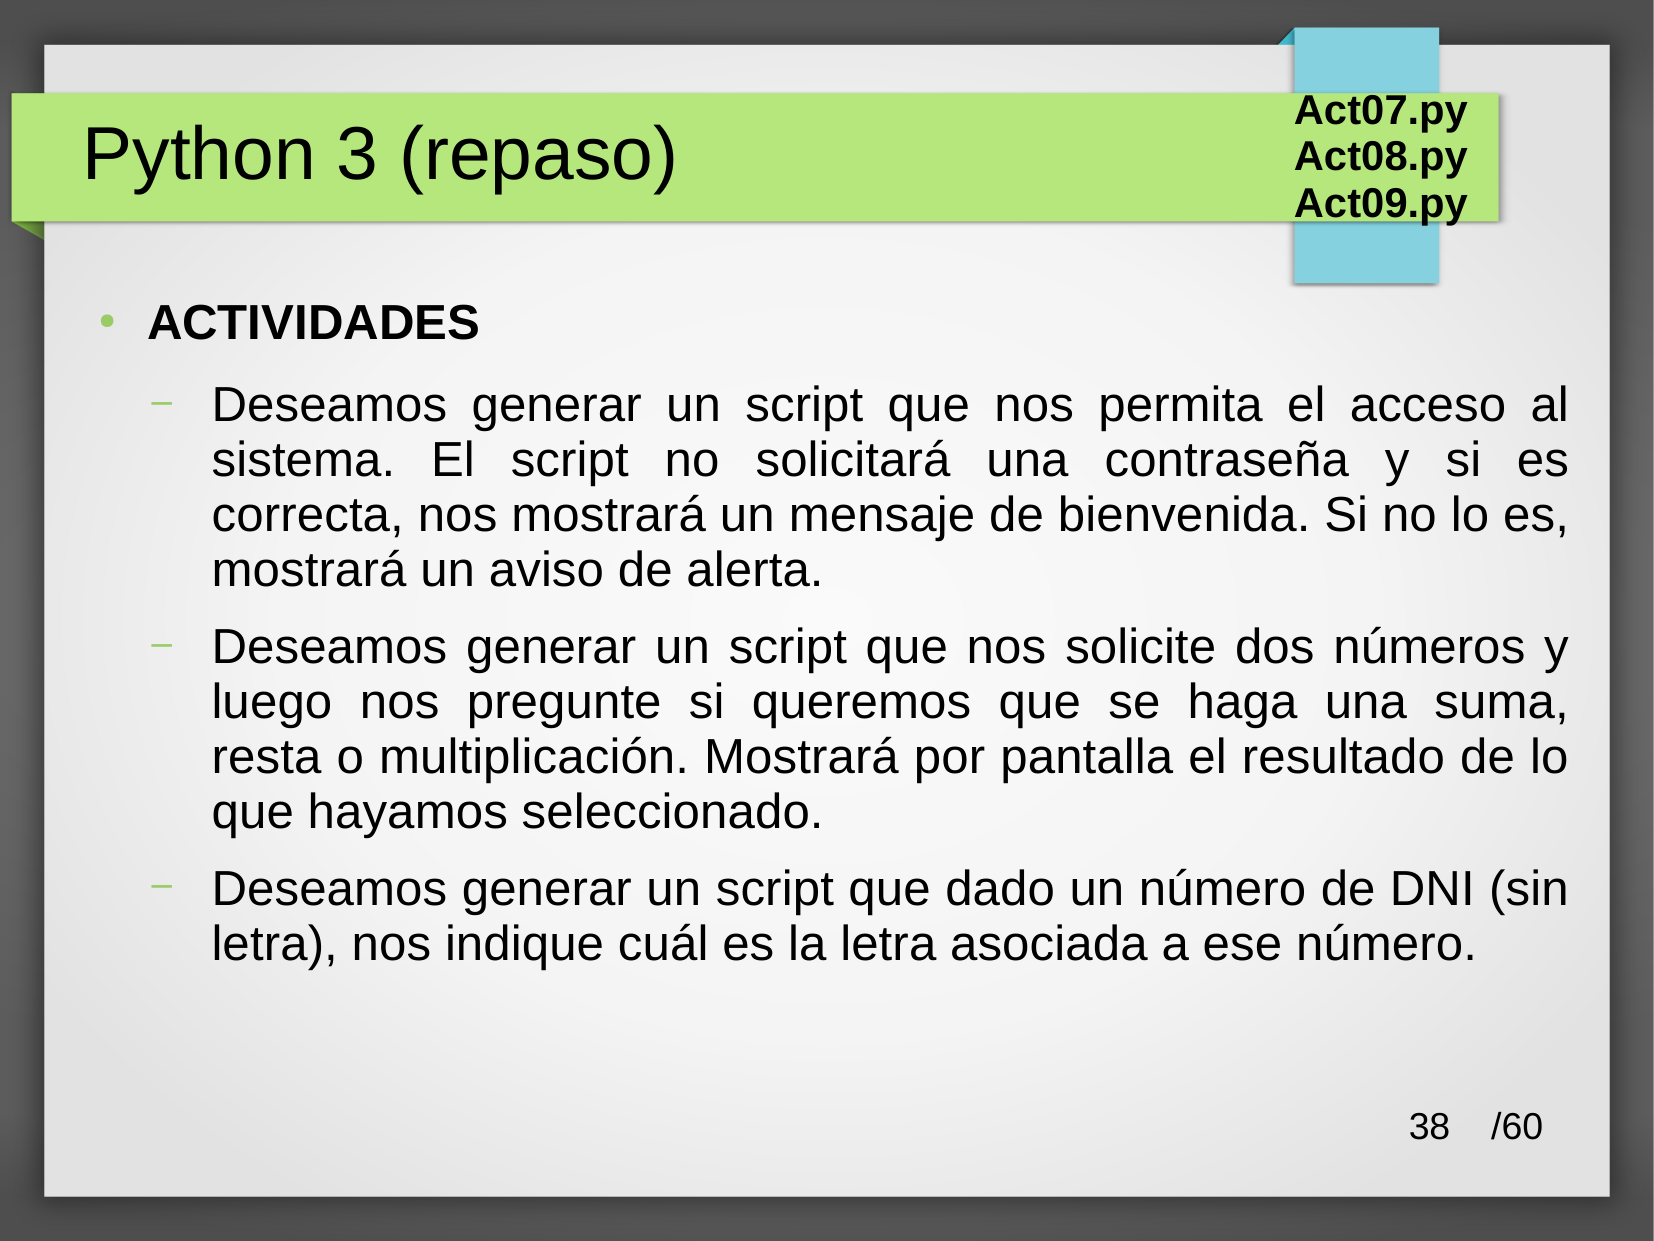

Act07.py
Act08.py
Act09.py
# Python 3 (repaso)
ACTIVIDADES
Deseamos generar un script que nos permita el acceso al sistema. El script no solicitará una contraseña y si es correcta, nos mostrará un mensaje de bienvenida. Si no lo es, mostrará un aviso de alerta.
Deseamos generar un script que nos solicite dos números y luego nos pregunte si queremos que se haga una suma, resta o multiplicación. Mostrará por pantalla el resultado de lo que hayamos seleccionado.
Deseamos generar un script que dado un número de DNI (sin letra), nos indique cuál es la letra asociada a ese número.
/60